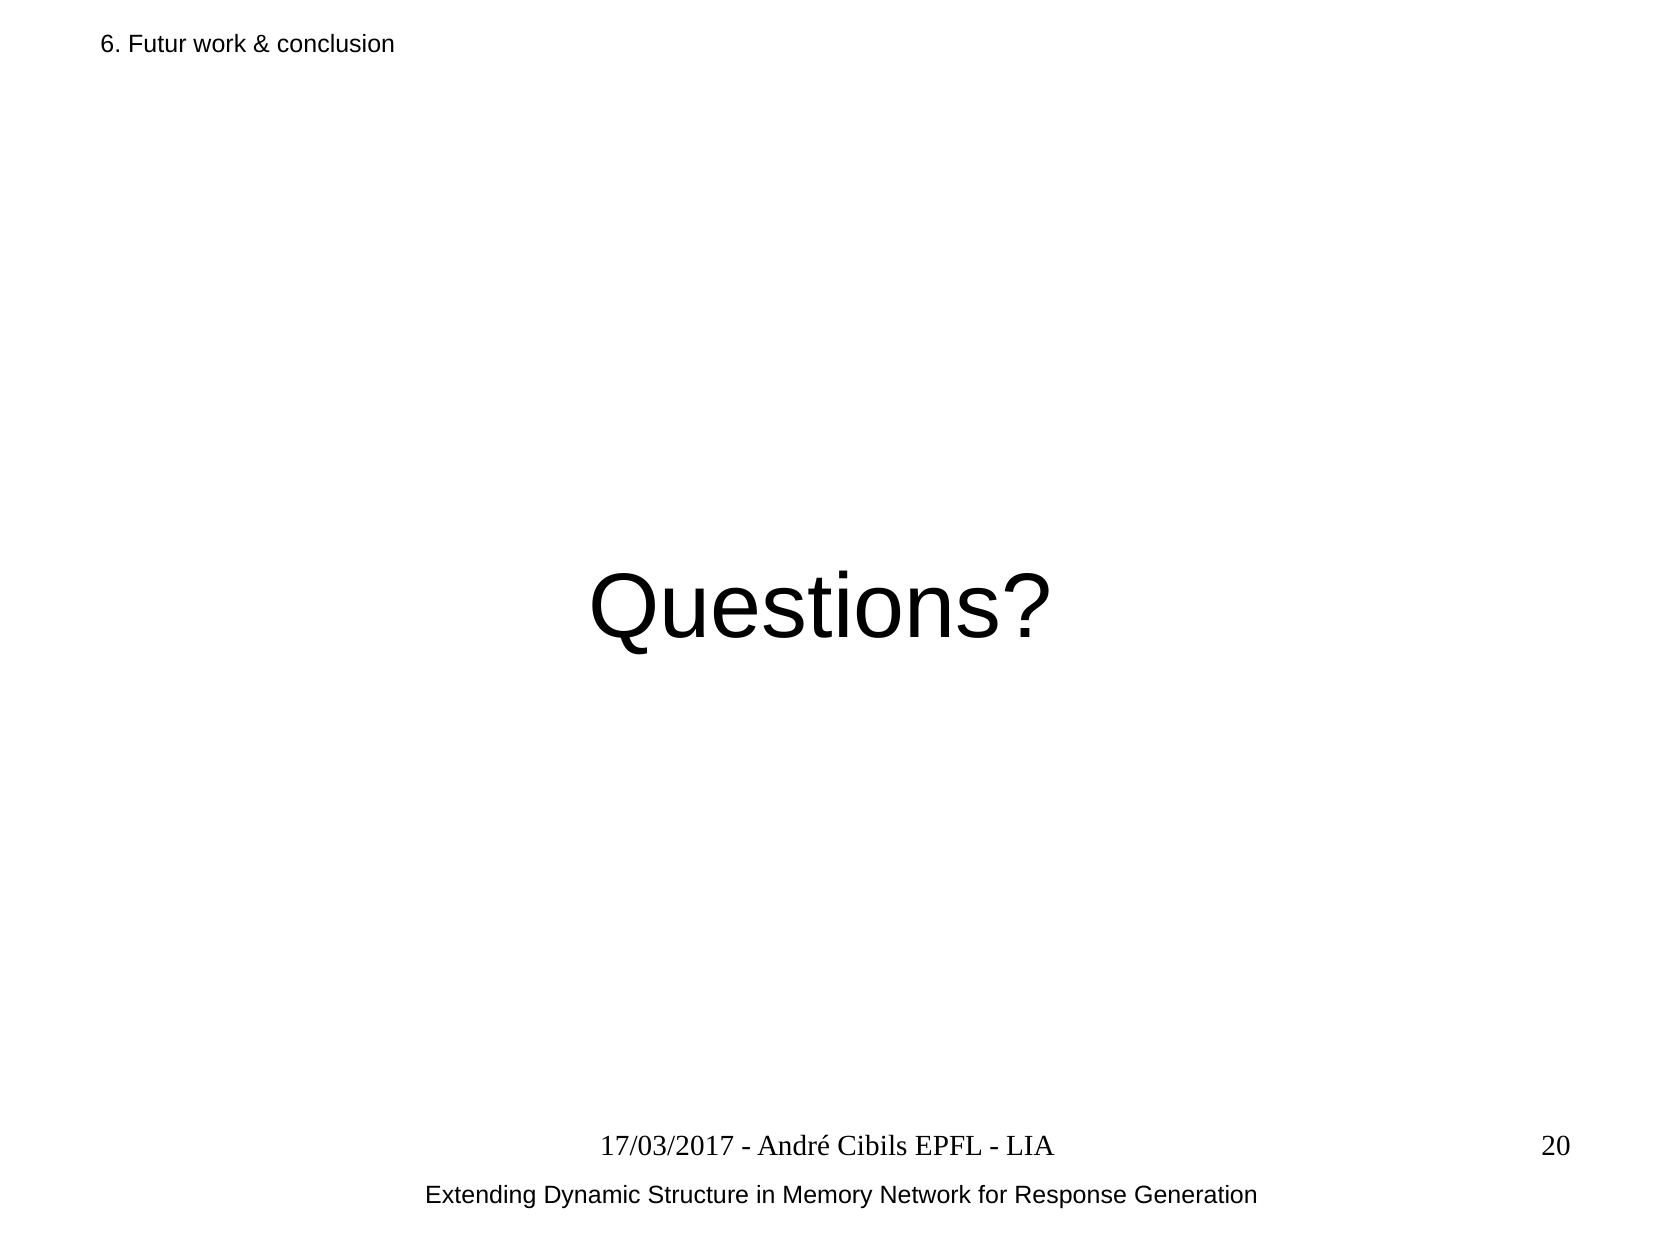

6. Futur work & conclusion
# Questions?
17/03/2017 - André Cibils EPFL - LIA
20
Extending Dynamic Structure in Memory Network for Response Generation